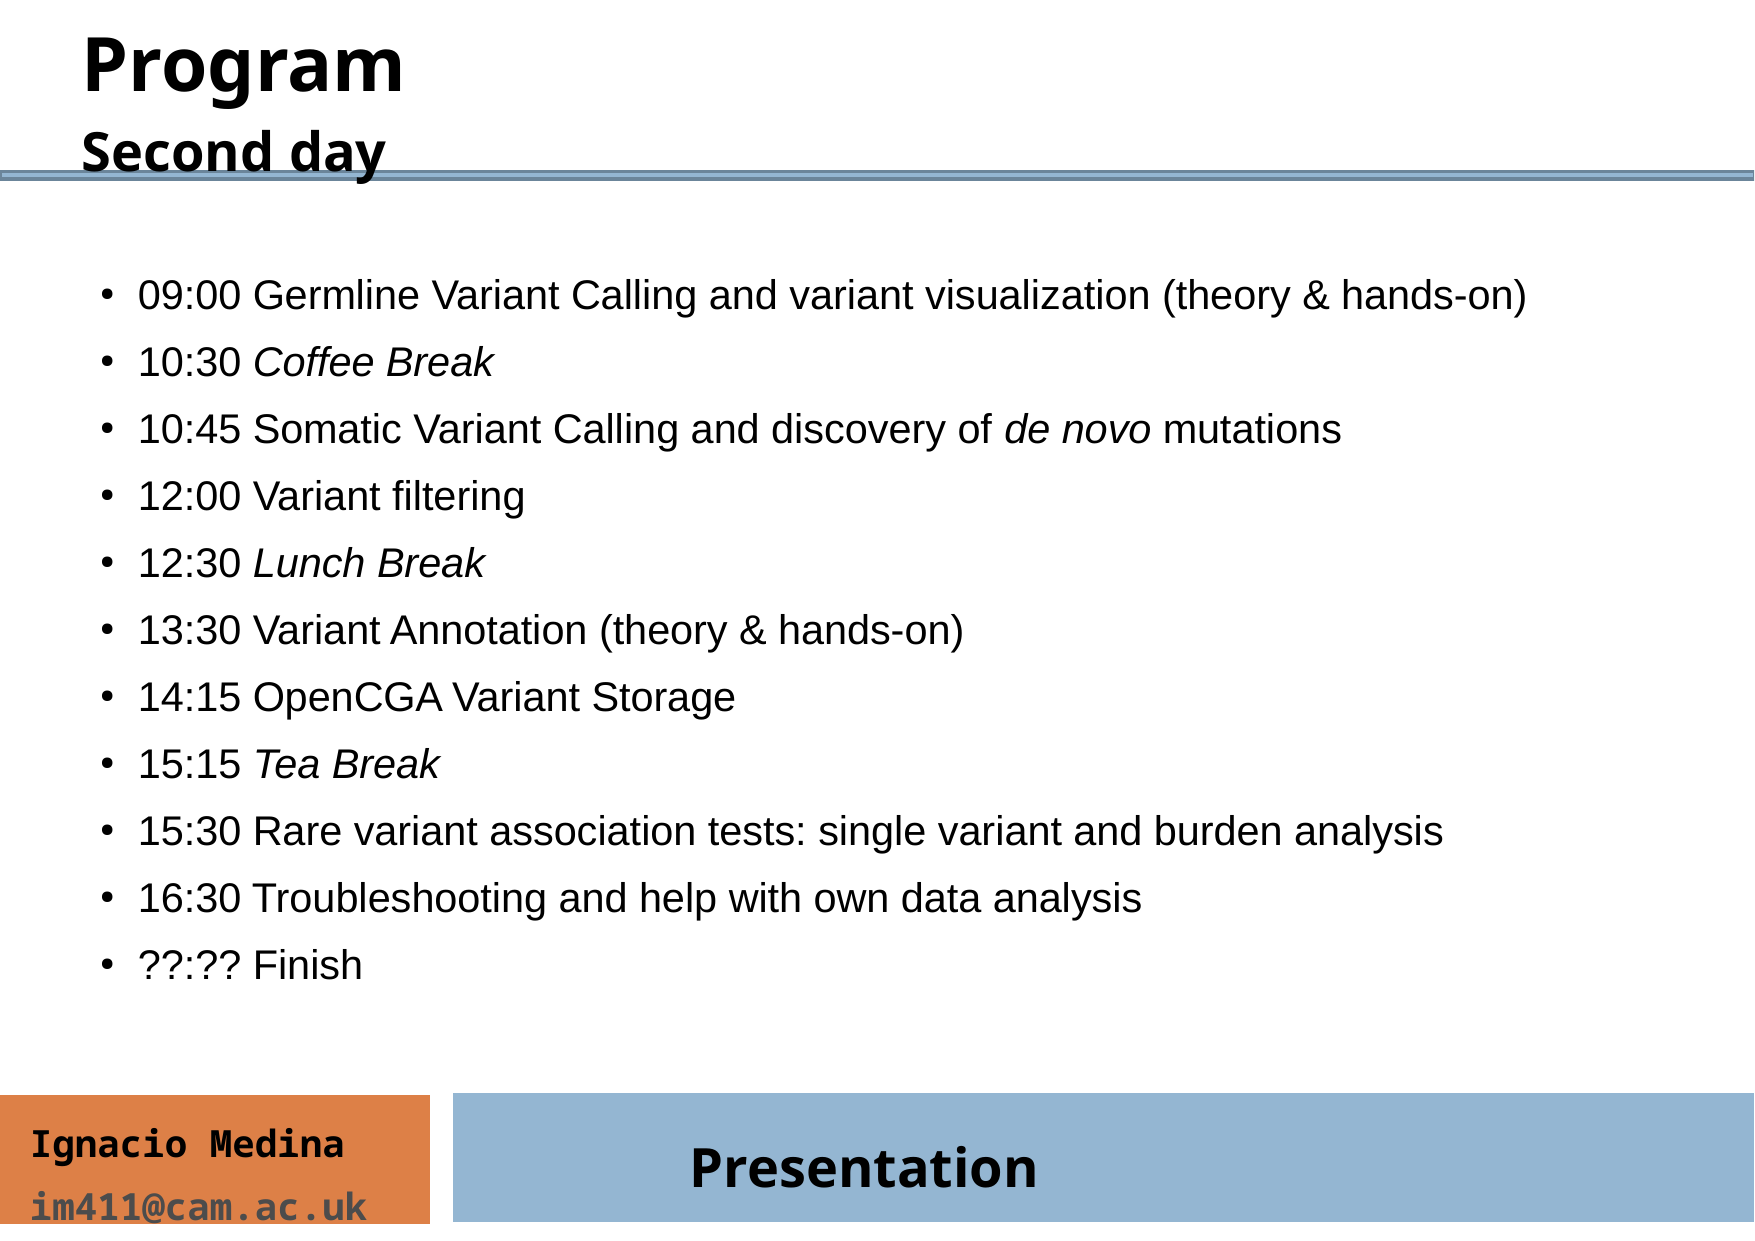

Program
Second day
# 09:00 Germline Variant Calling and variant visualization (theory & hands-on)
10:30 Coffee Break
10:45 Somatic Variant Calling and discovery of de novo mutations
12:00 Variant filtering
12:30 Lunch Break
13:30 Variant Annotation (theory & hands-on)
14:15 OpenCGA Variant Storage
15:15 Tea Break
15:30 Rare variant association tests: single variant and burden analysis
16:30 Troubleshooting and help with own data analysis
??:?? Finish
Ignacio Medina
im411@cam.ac.uk
Presentation